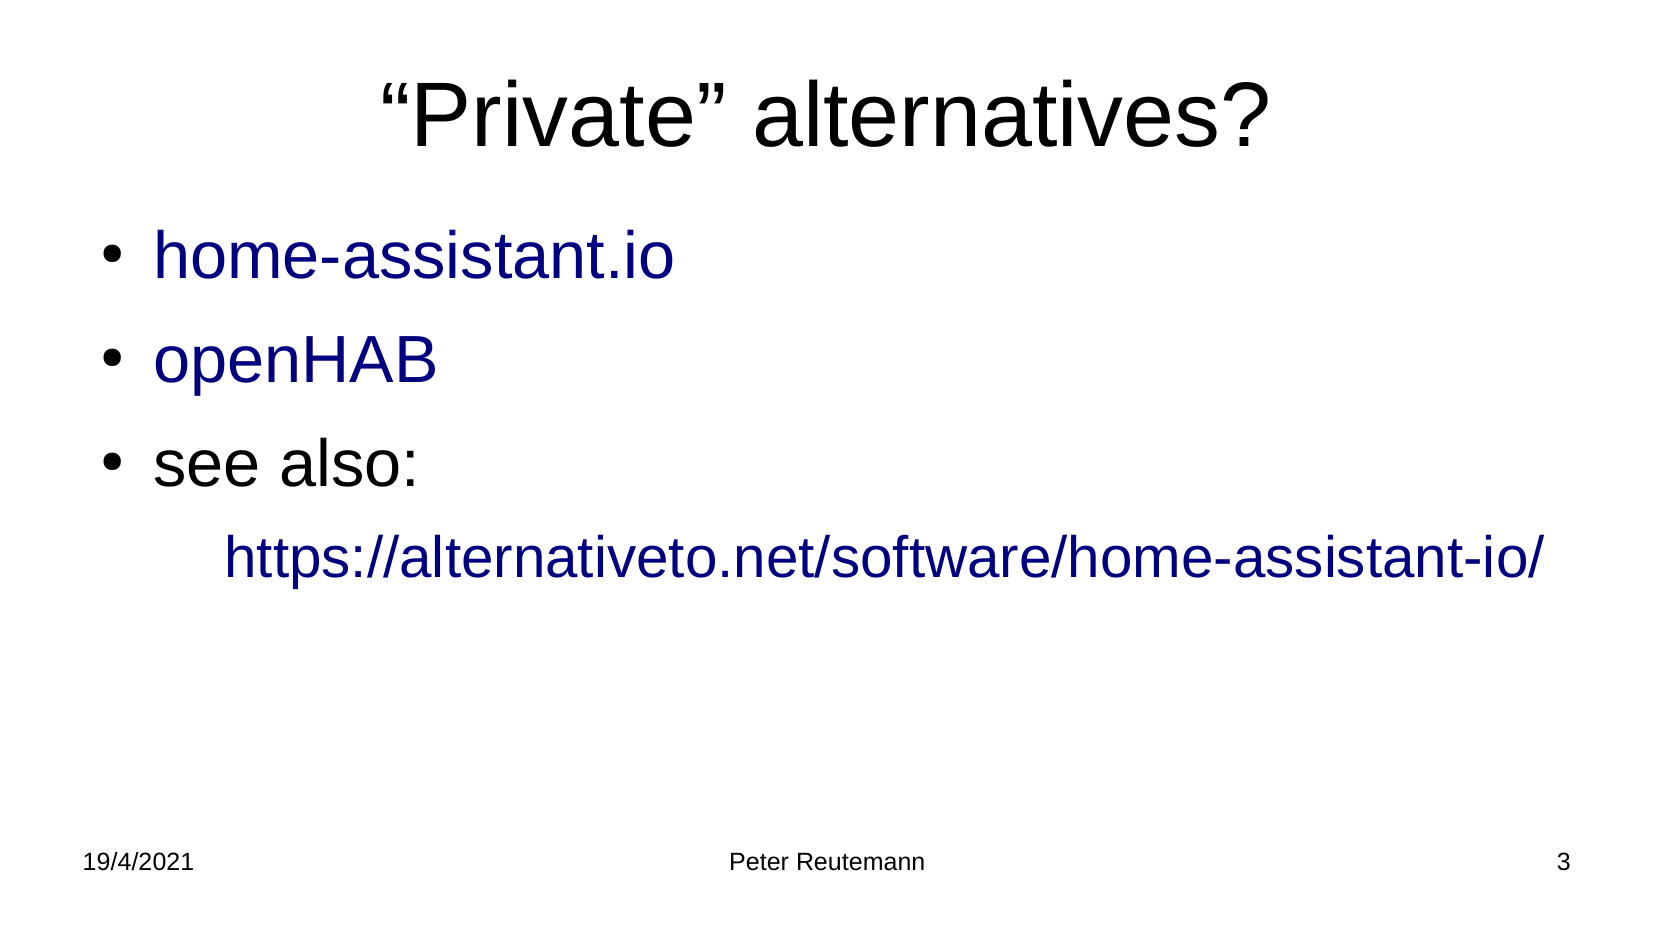

# “Private” alternatives?
home-assistant.io
openHAB
see also:
https://alternativeto.net/software/home-assistant-io/
19/4/2021
Peter Reutemann
3